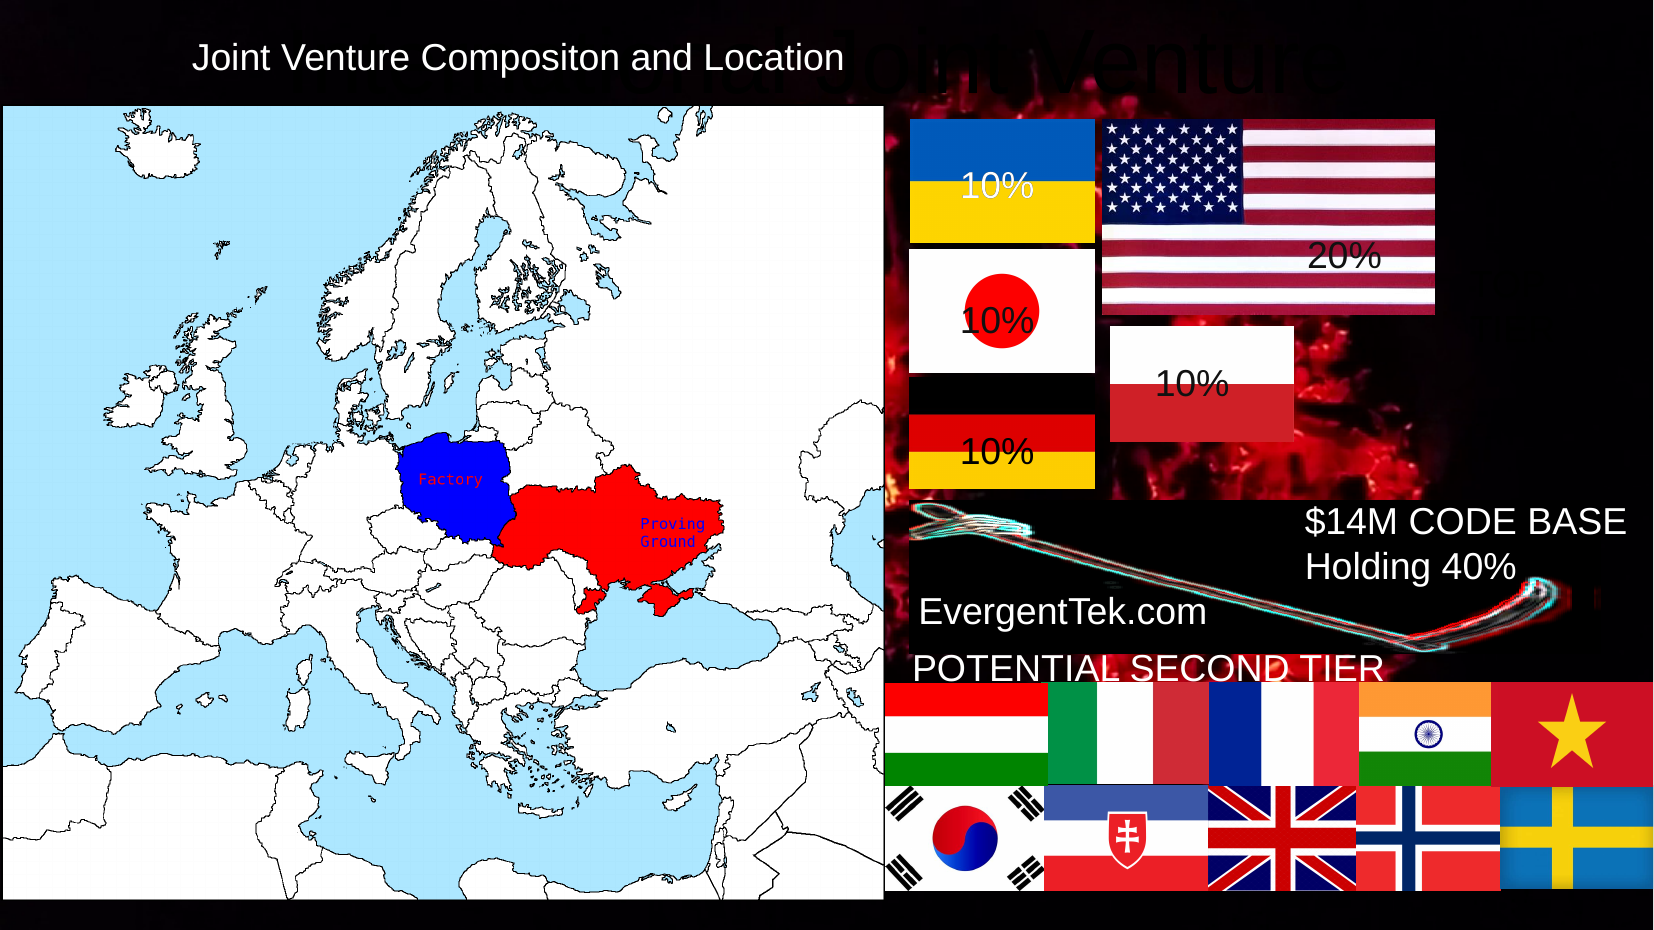

International Joint Venture
Joint Venture Compositon and Location
10%
10%
20%
TOP
TIER
10%
10%
10%
$14M CODE BASE
Holding 40%
EvergentTek.com
POTENTIAL SECOND TIER